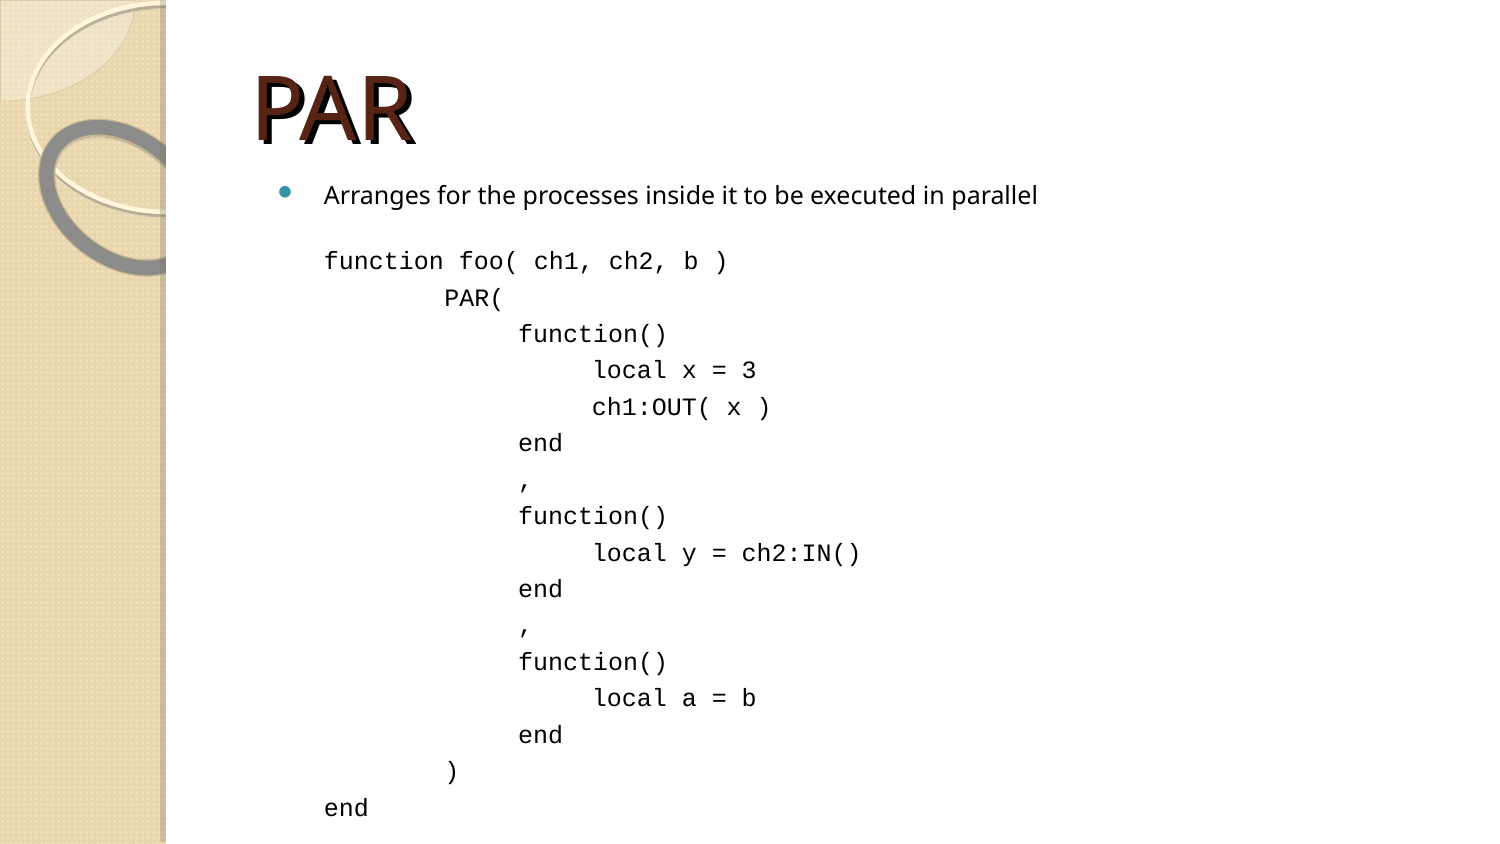

# PAR
Arranges for the processes inside it to be executed in parallel
function foo( ch1, ch2, b )
	PAR(
		function()
			local x = 3
			ch1:OUT( x )
		end
		,
		function()
			local y = ch2:IN()
		end
		,
		function()
			local a = b
		end
	)
end